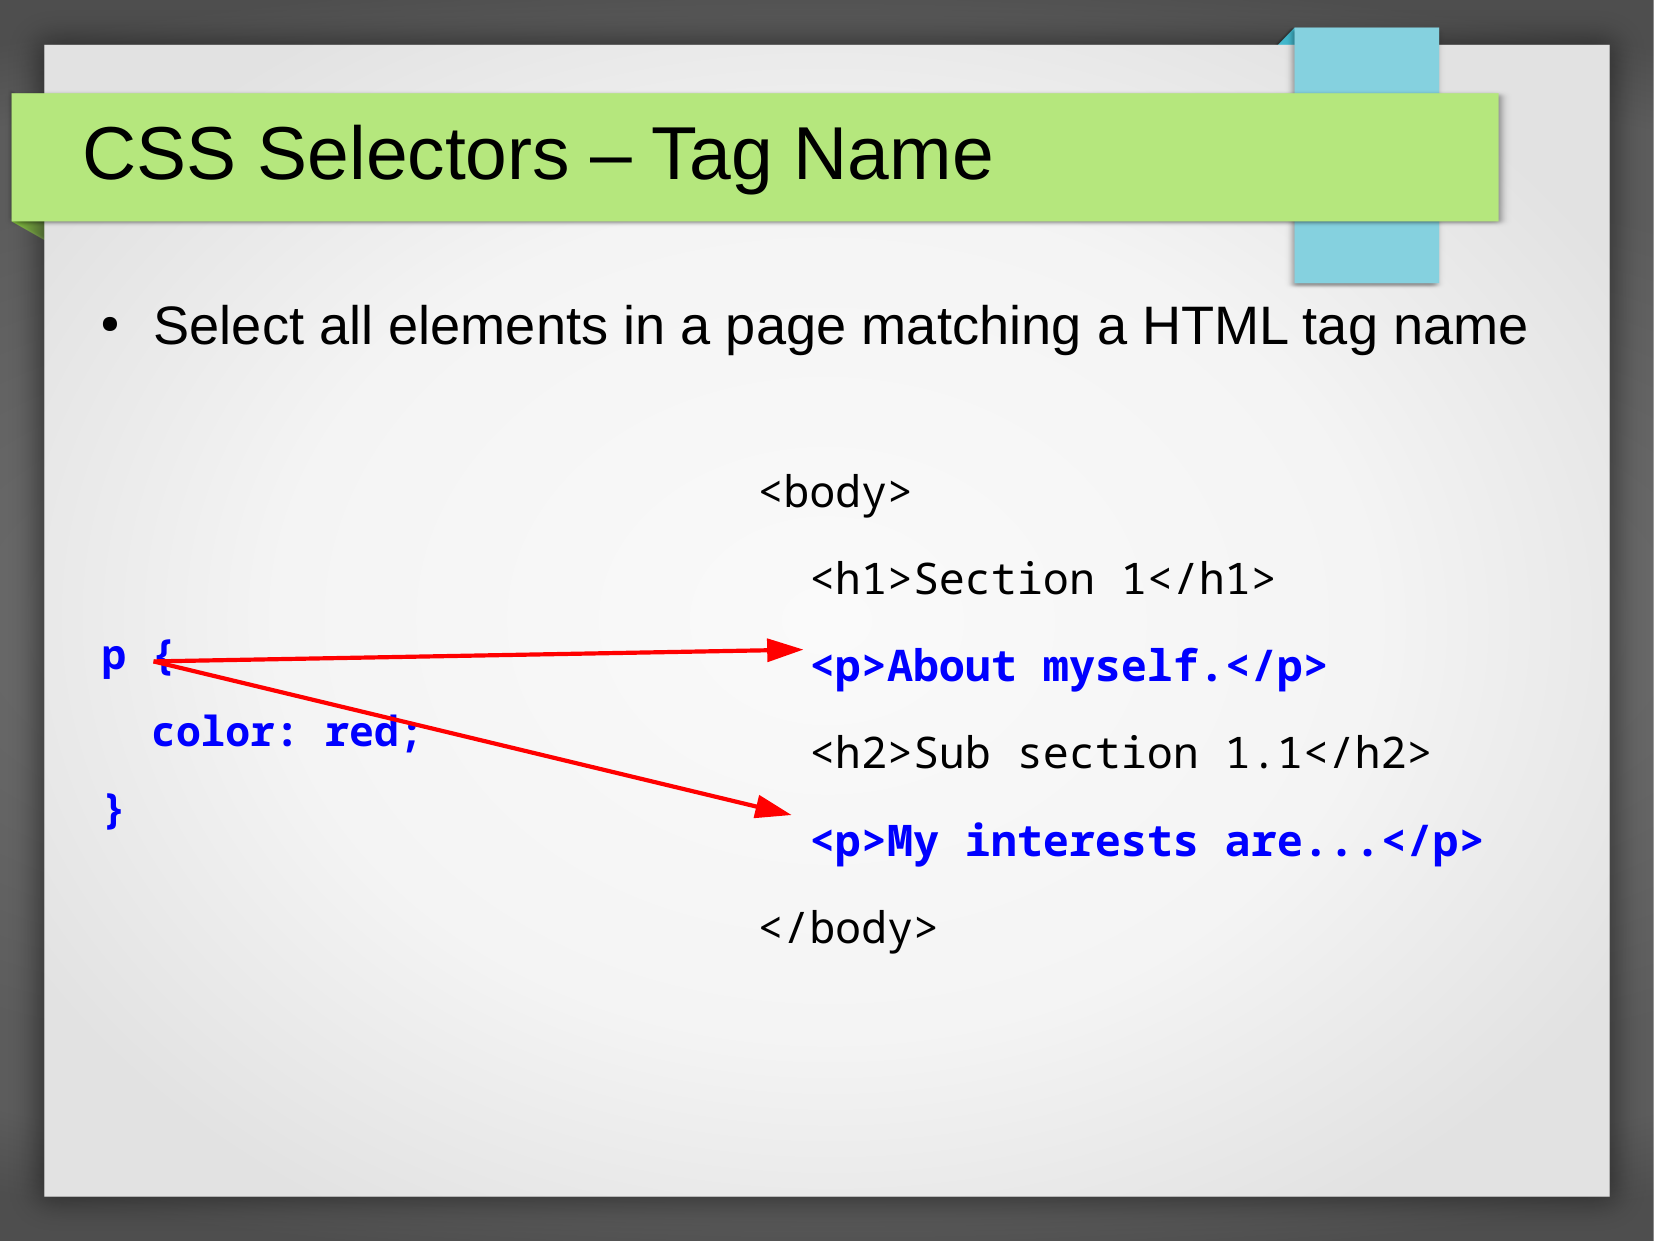

# CSS Selectors – Tag Name
Select all elements in a page matching a HTML tag name
<body>
 <h1>Section 1</h1>
 <p>About myself.</p>
 <h2>Sub section 1.1</h2>
 <p>My interests are...</p>
</body>
p {
 color: red;
}